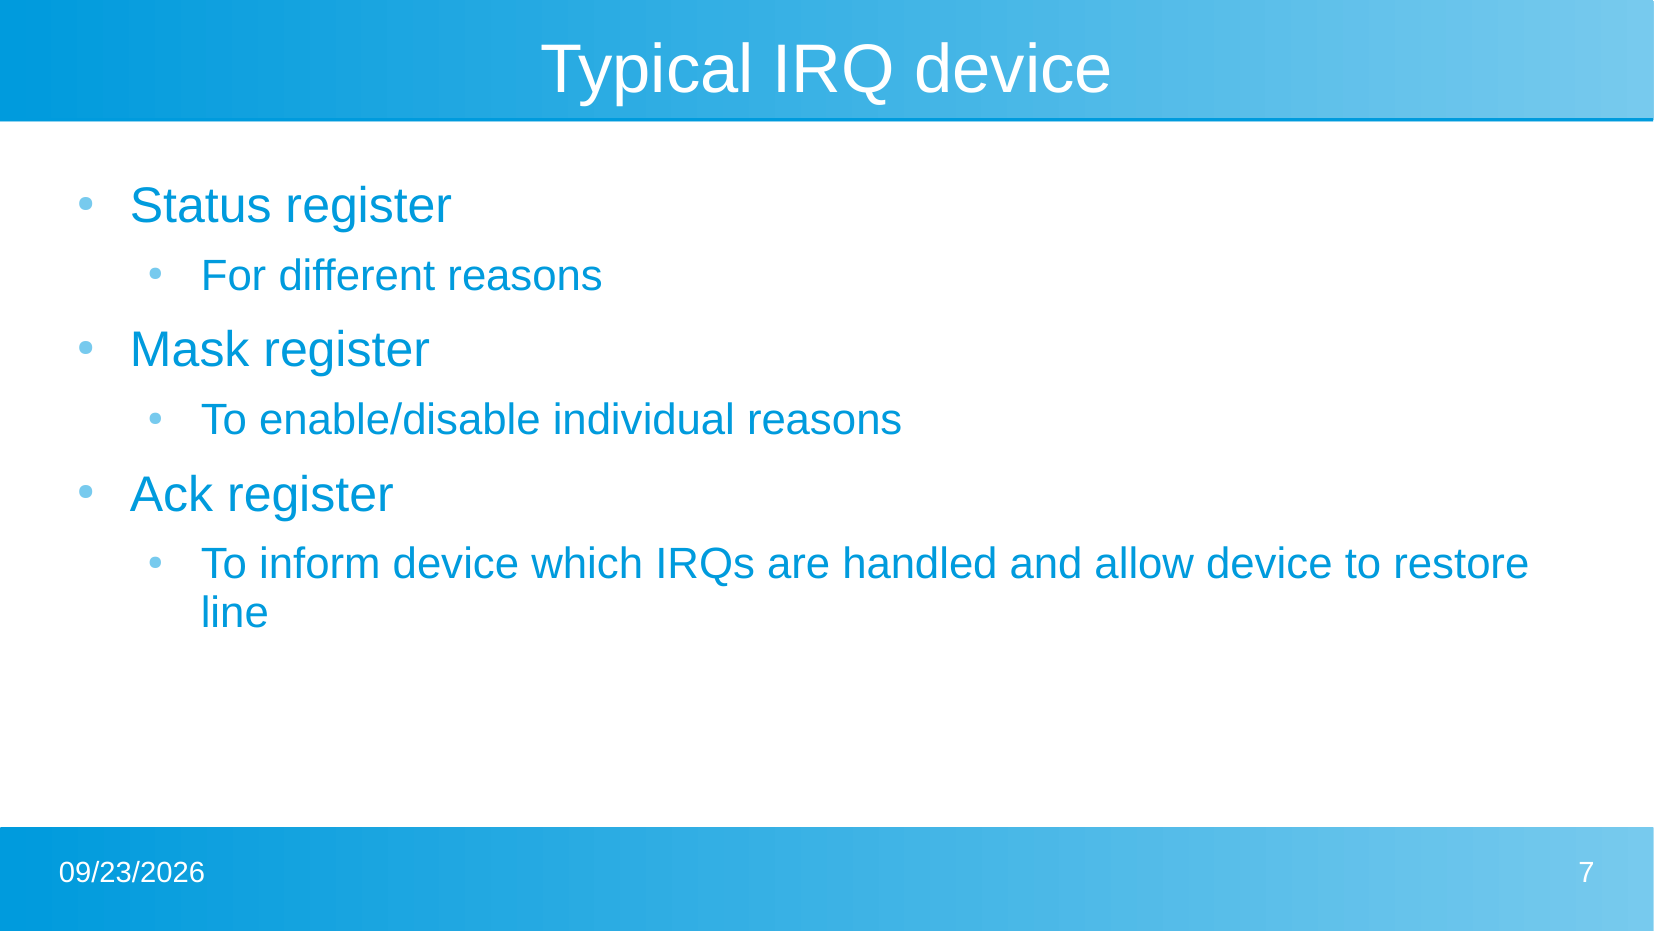

# Typical IRQ device
Status register
For different reasons
Mask register
To enable/disable individual reasons
Ack register
To inform device which IRQs are handled and allow device to restore line
7